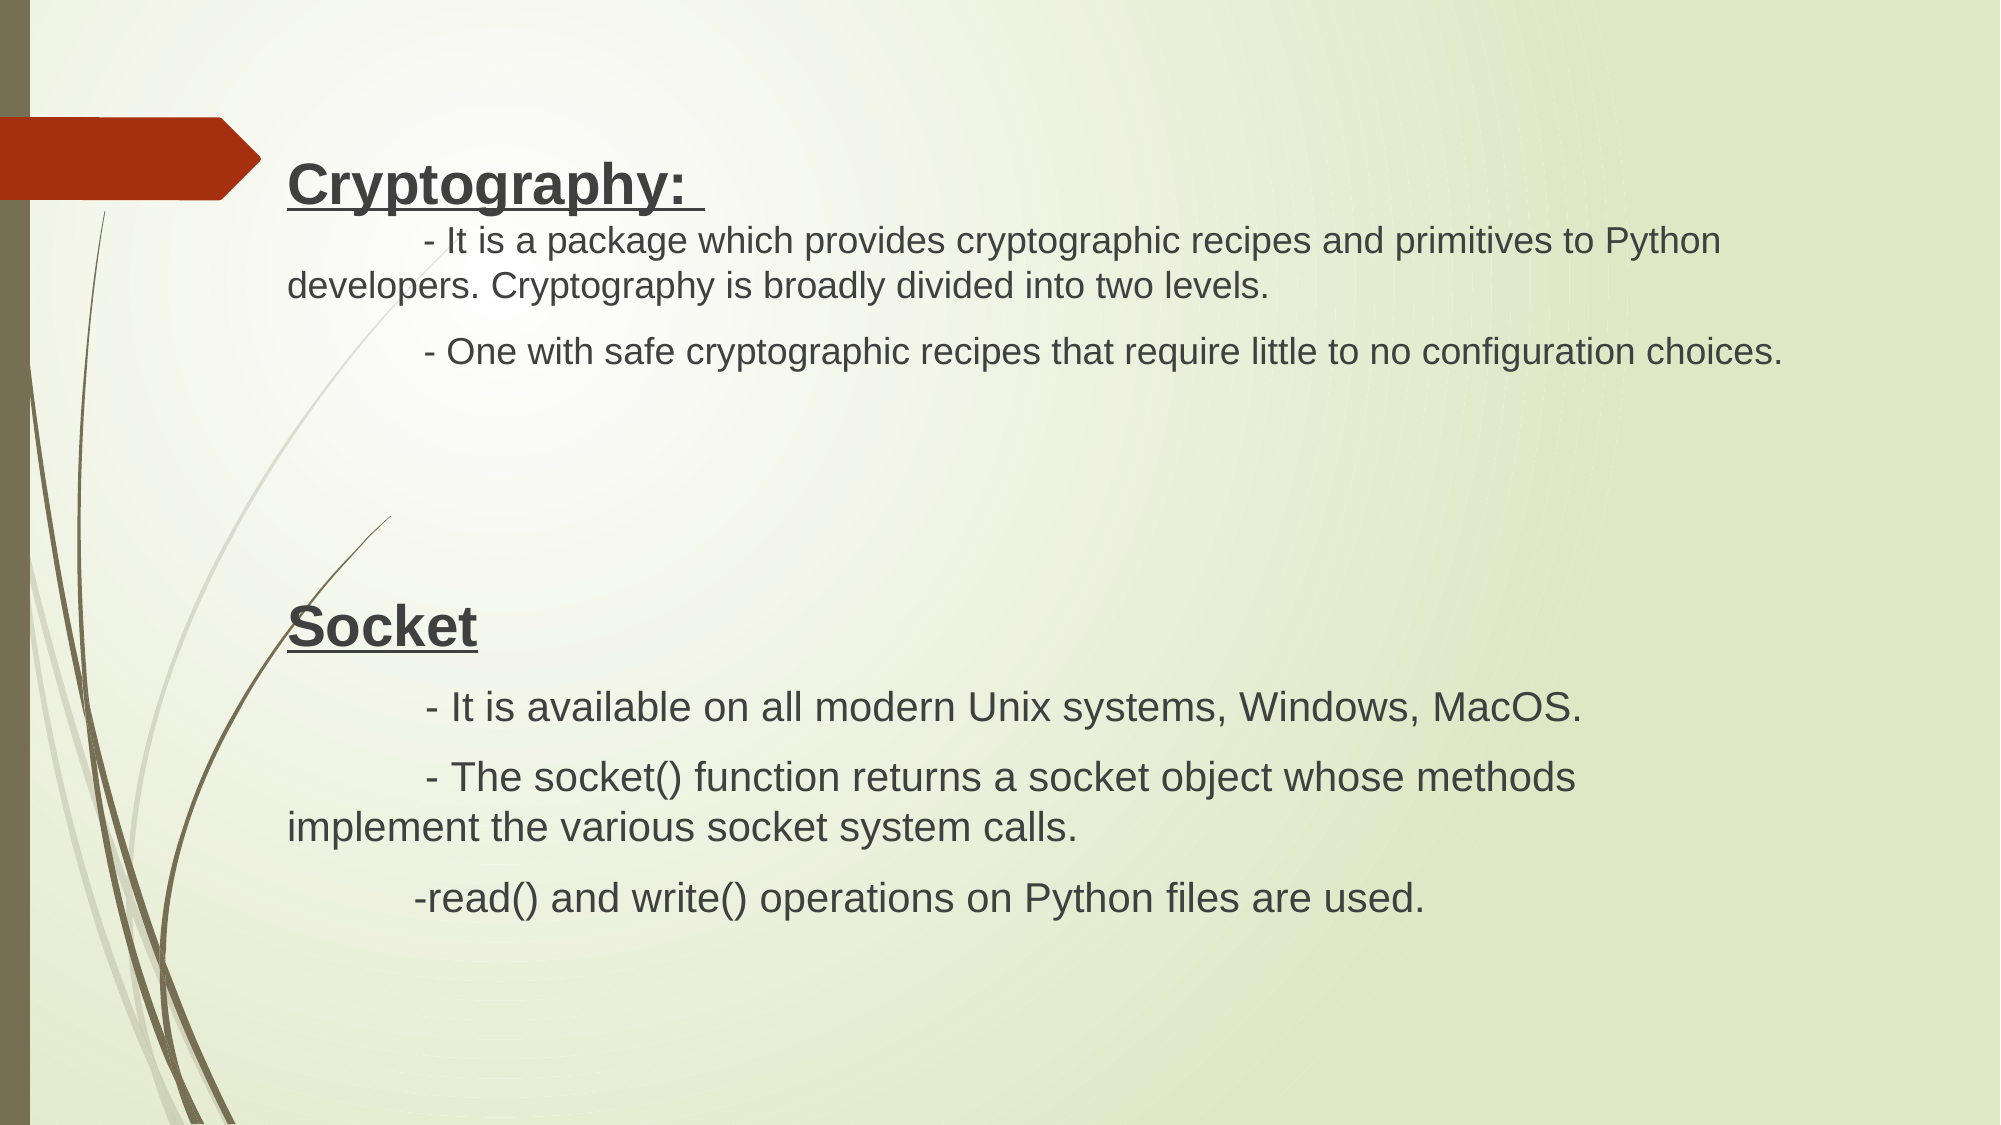

# Cryptography: - It is a package which provides cryptographic recipes and primitives to Python developers. Cryptography is broadly divided into two levels.
 - One with safe cryptographic recipes that require little to no configuration choices.
Socket
 - It is available on all modern Unix systems, Windows, MacOS.
 - The socket() function returns a socket object whose methods implement the various socket system calls.
 -read() and write() operations on Python files are used.